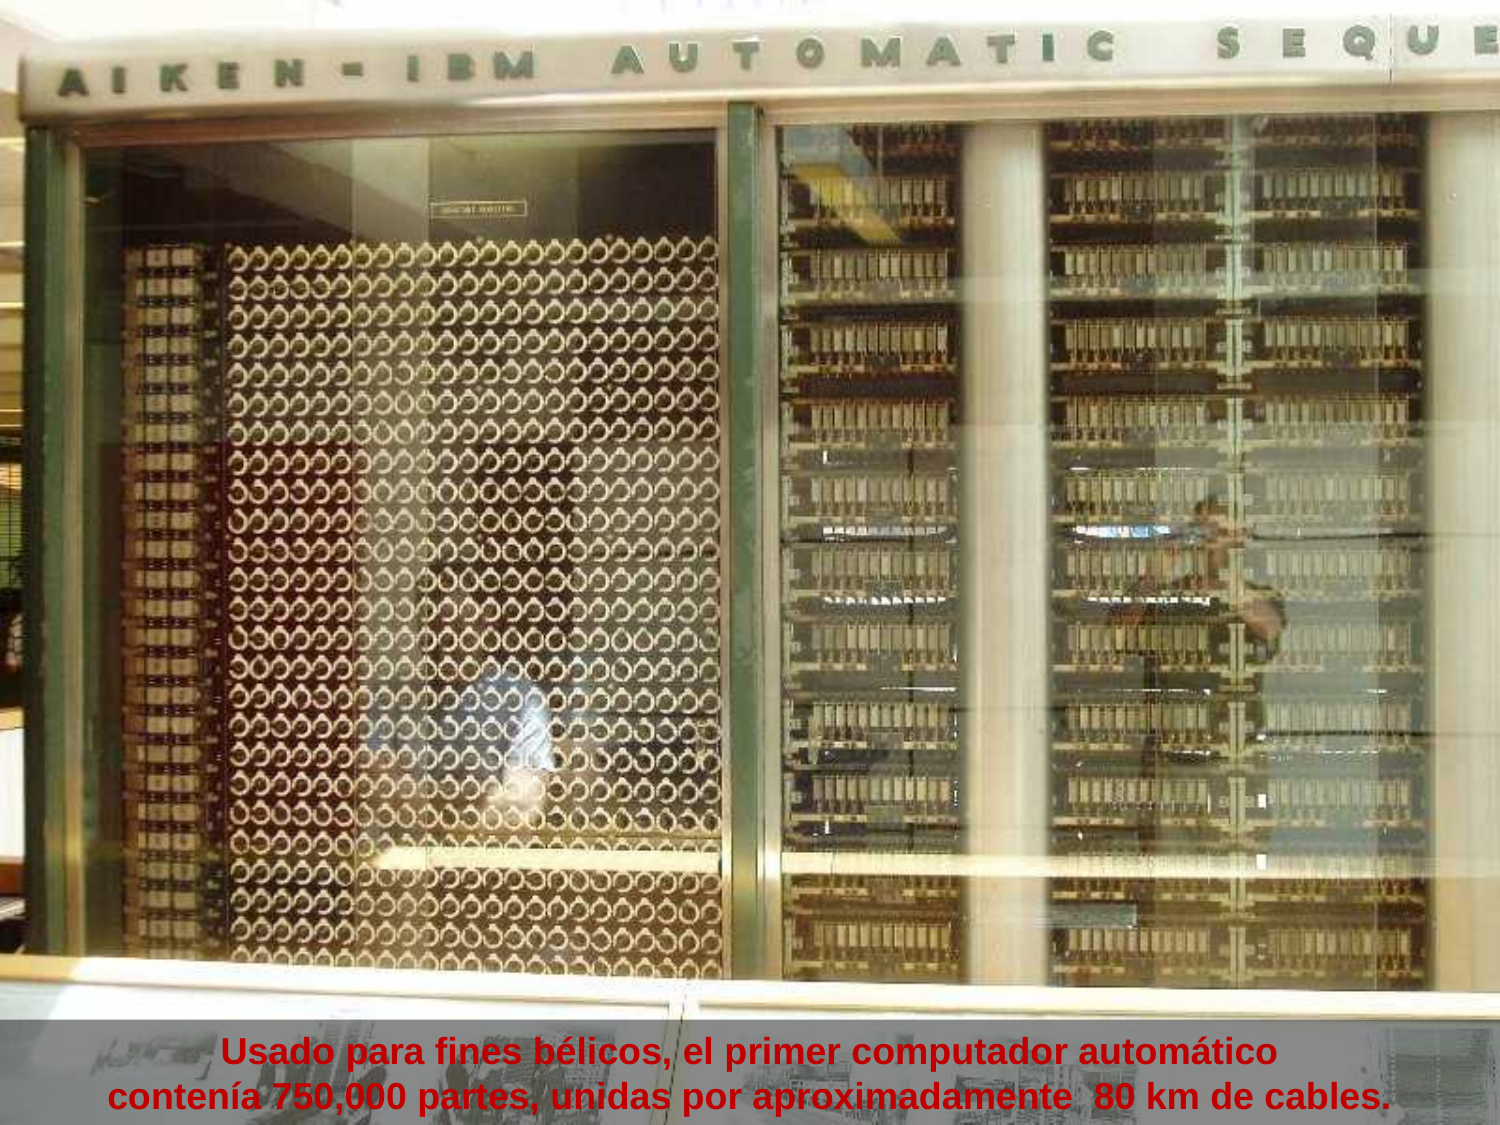

Usado para fines bélicos, el primer computador automático
contenía 750,000 partes, unidas por aproximadamente 80 km de cables.